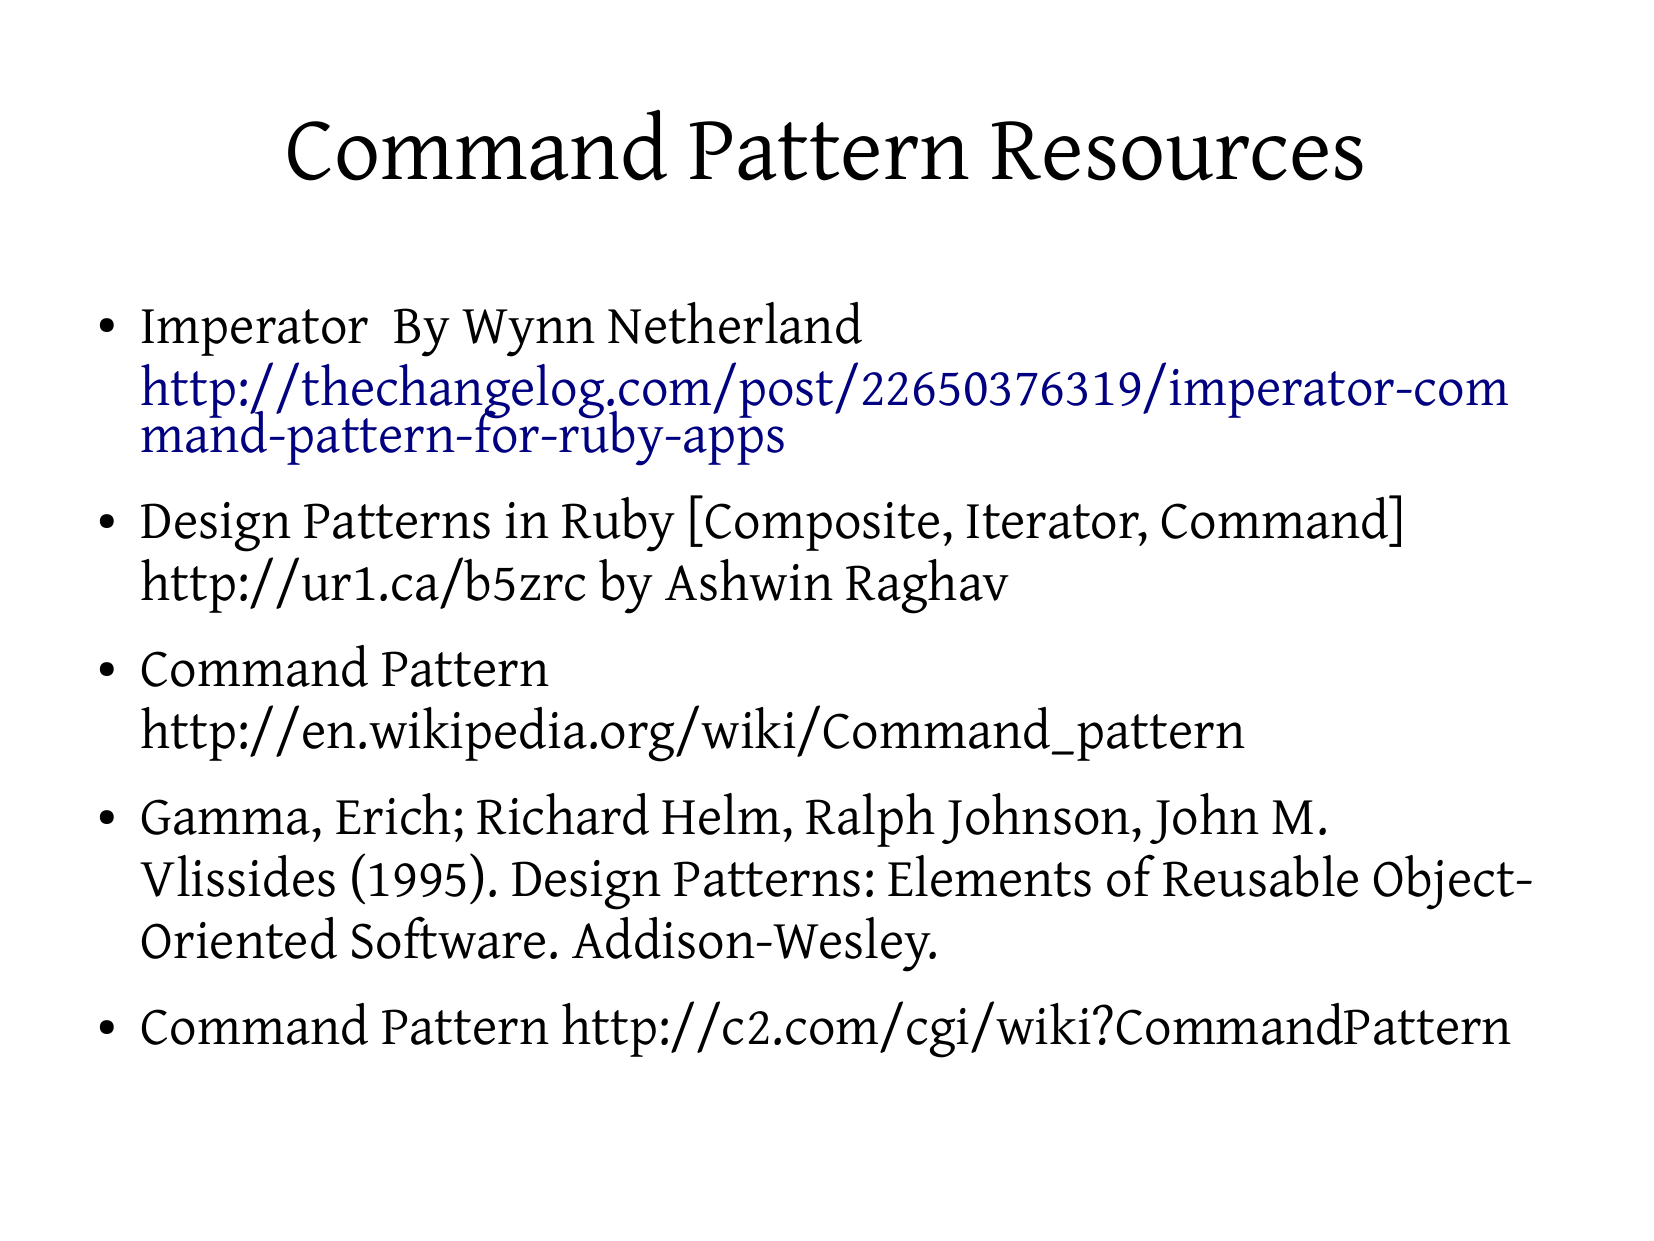

# Command Pattern Resources
Imperator By Wynn Netherland http://thechangelog.com/post/22650376319/imperator-command-pattern-for-ruby-apps
Design Patterns in Ruby [Composite, Iterator, Command] http://ur1.ca/b5zrc by Ashwin Raghav
Command Pattern http://en.wikipedia.org/wiki/Command_pattern
Gamma, Erich; Richard Helm, Ralph Johnson, John M. Vlissides (1995). Design Patterns: Elements of Reusable Object-Oriented Software. Addison-Wesley.
Command Pattern http://c2.com/cgi/wiki?CommandPattern